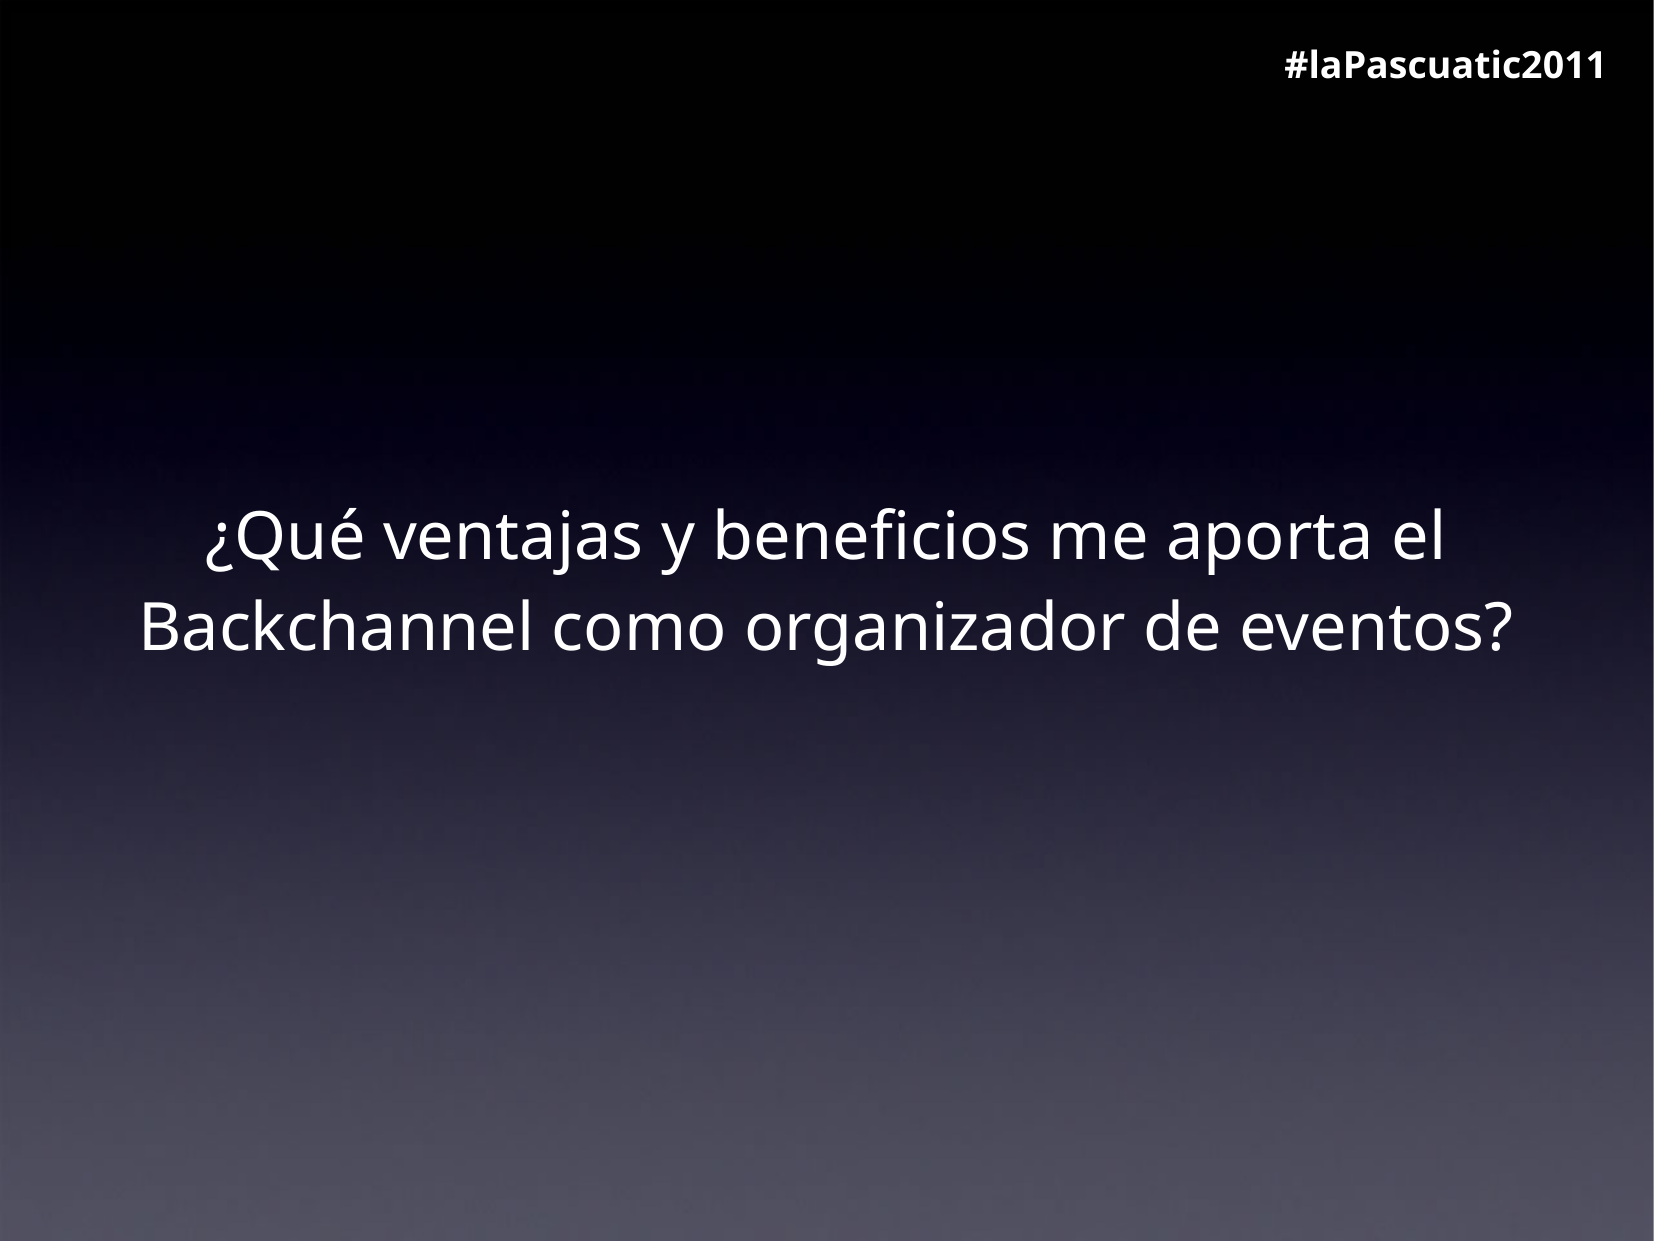

#laPascuatic2011
# ¿Qué ventajas y beneficios me aporta el Backchannel como organizador de eventos?